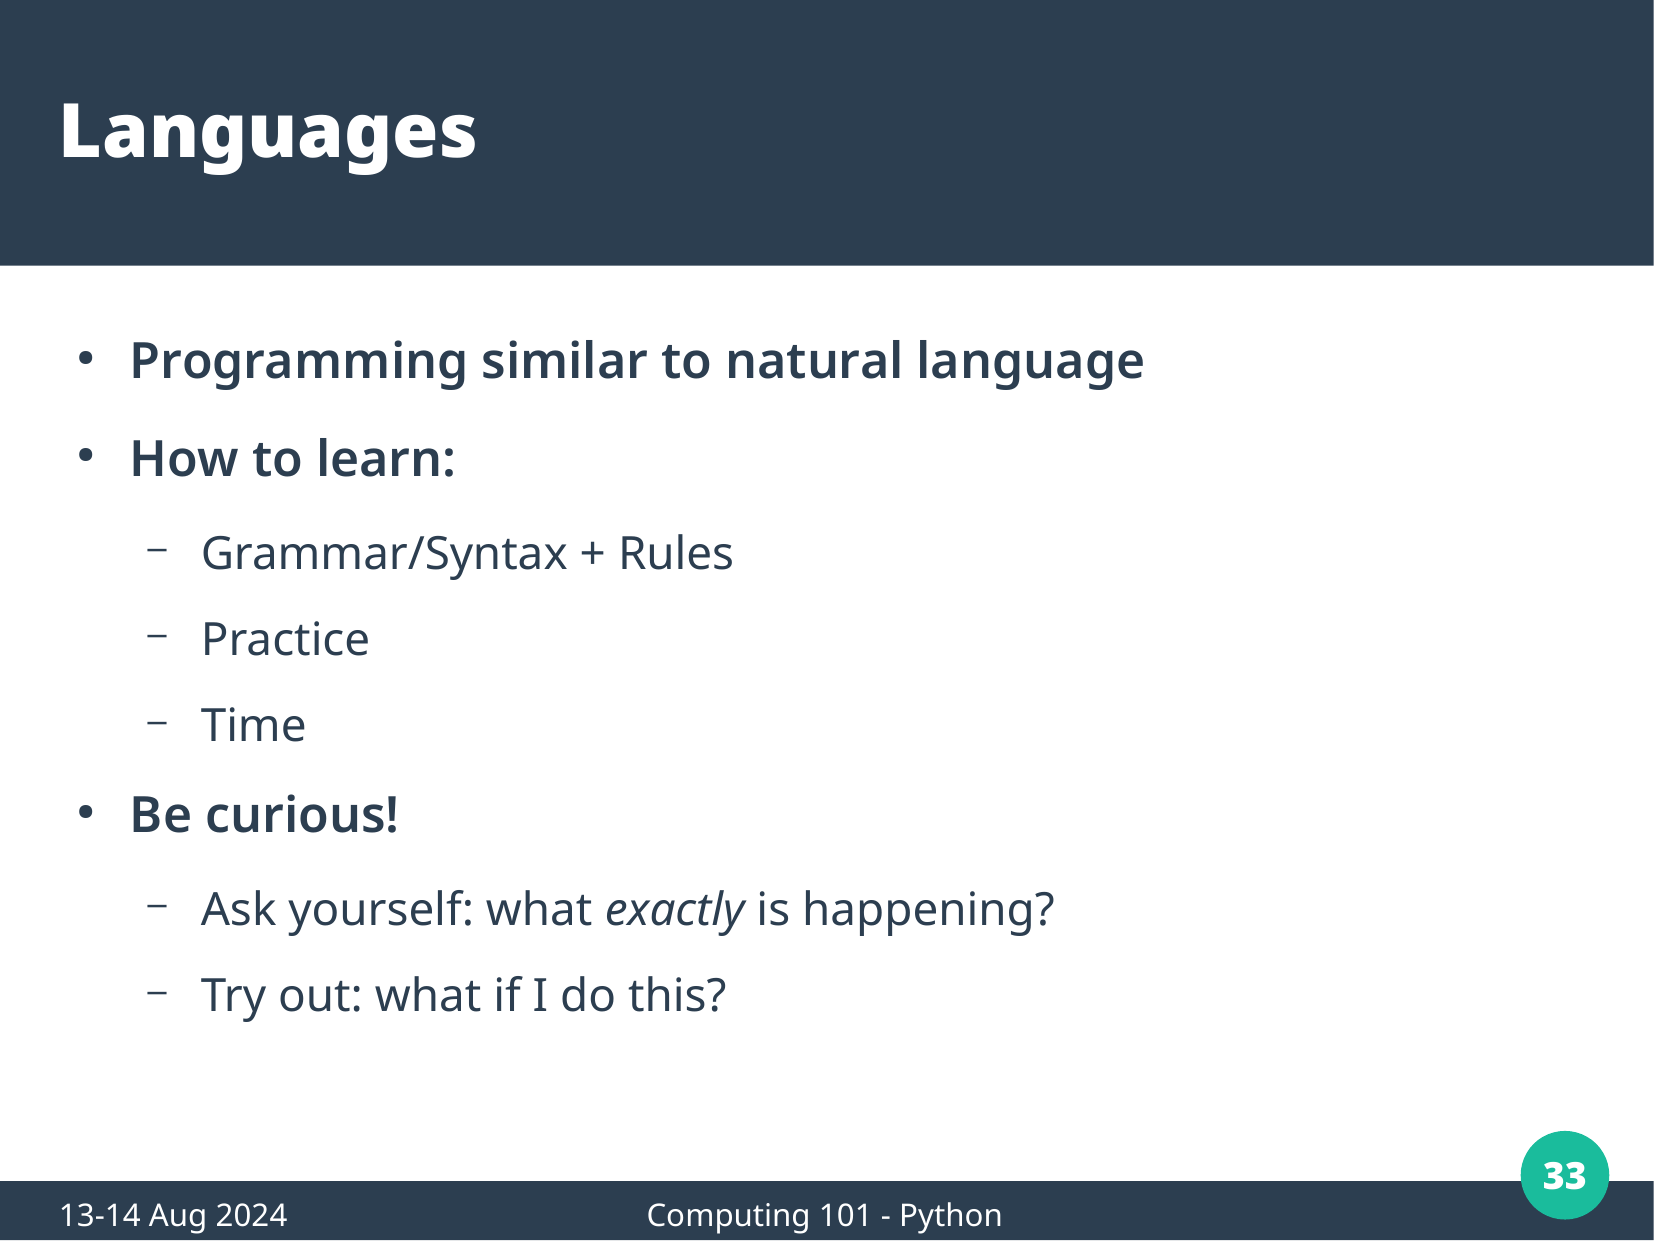

# Languages
Programming similar to natural language
How to learn:
Grammar/Syntax + Rules
Practice
Time
Be curious!
Ask yourself: what exactly is happening?
Try out: what if I do this?
33
13-14 Aug 2024